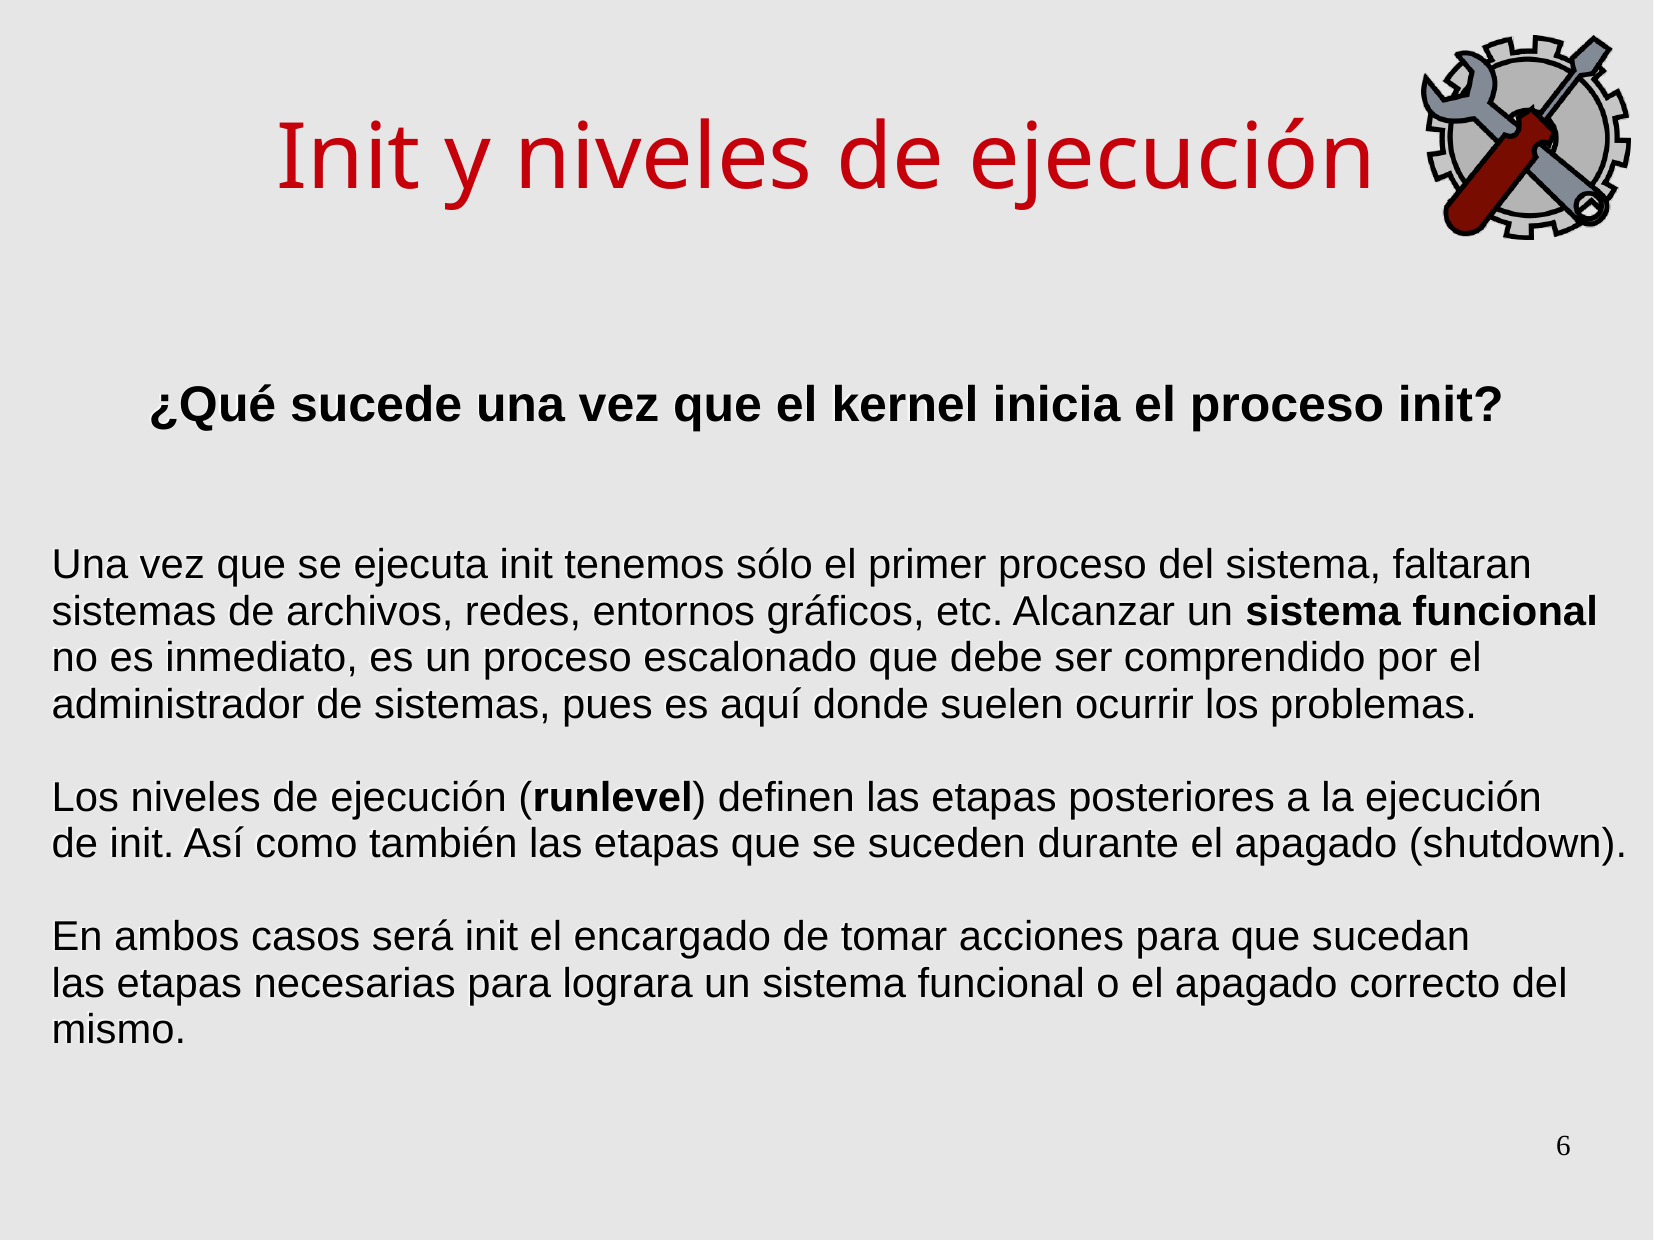

# Init y niveles de ejecución
¿Qué sucede una vez que el kernel inicia el proceso init?
Una vez que se ejecuta init tenemos sólo el primer proceso del sistema, faltaran
sistemas de archivos, redes, entornos gráficos, etc. Alcanzar un sistema funcional
no es inmediato, es un proceso escalonado que debe ser comprendido por el
administrador de sistemas, pues es aquí donde suelen ocurrir los problemas.
Los niveles de ejecución (runlevel) definen las etapas posteriores a la ejecución
de init. Así como también las etapas que se suceden durante el apagado (shutdown).
En ambos casos será init el encargado de tomar acciones para que sucedan
las etapas necesarias para lograra un sistema funcional o el apagado correcto del
mismo.
6